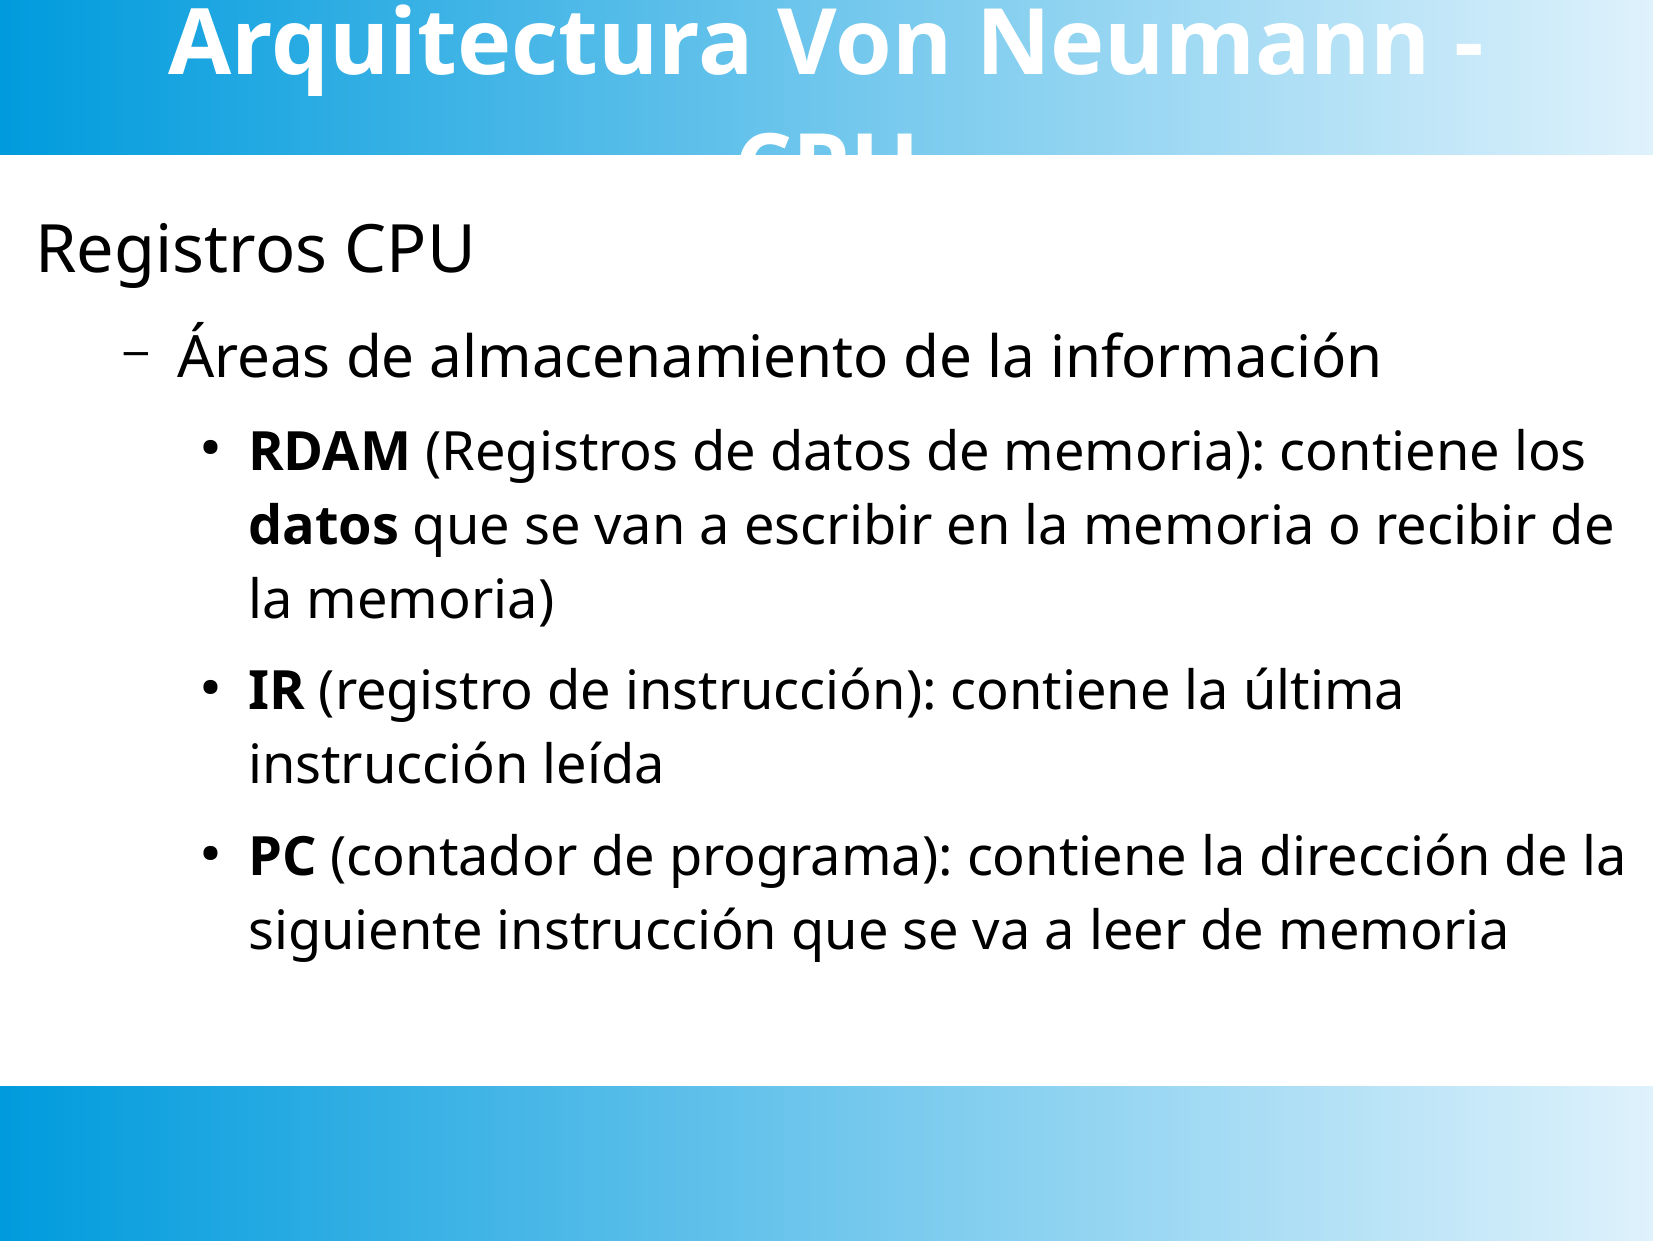

# Arquitectura Von Neumann - CPU
Registros CPU
Áreas de almacenamiento de la información
RDAM (Registros de datos de memoria): contiene los datos que se van a escribir en la memoria o recibir de la memoria)
IR (registro de instrucción): contiene la última instrucción leída
PC (contador de programa): contiene la dirección de la siguiente instrucción que se va a leer de memoria